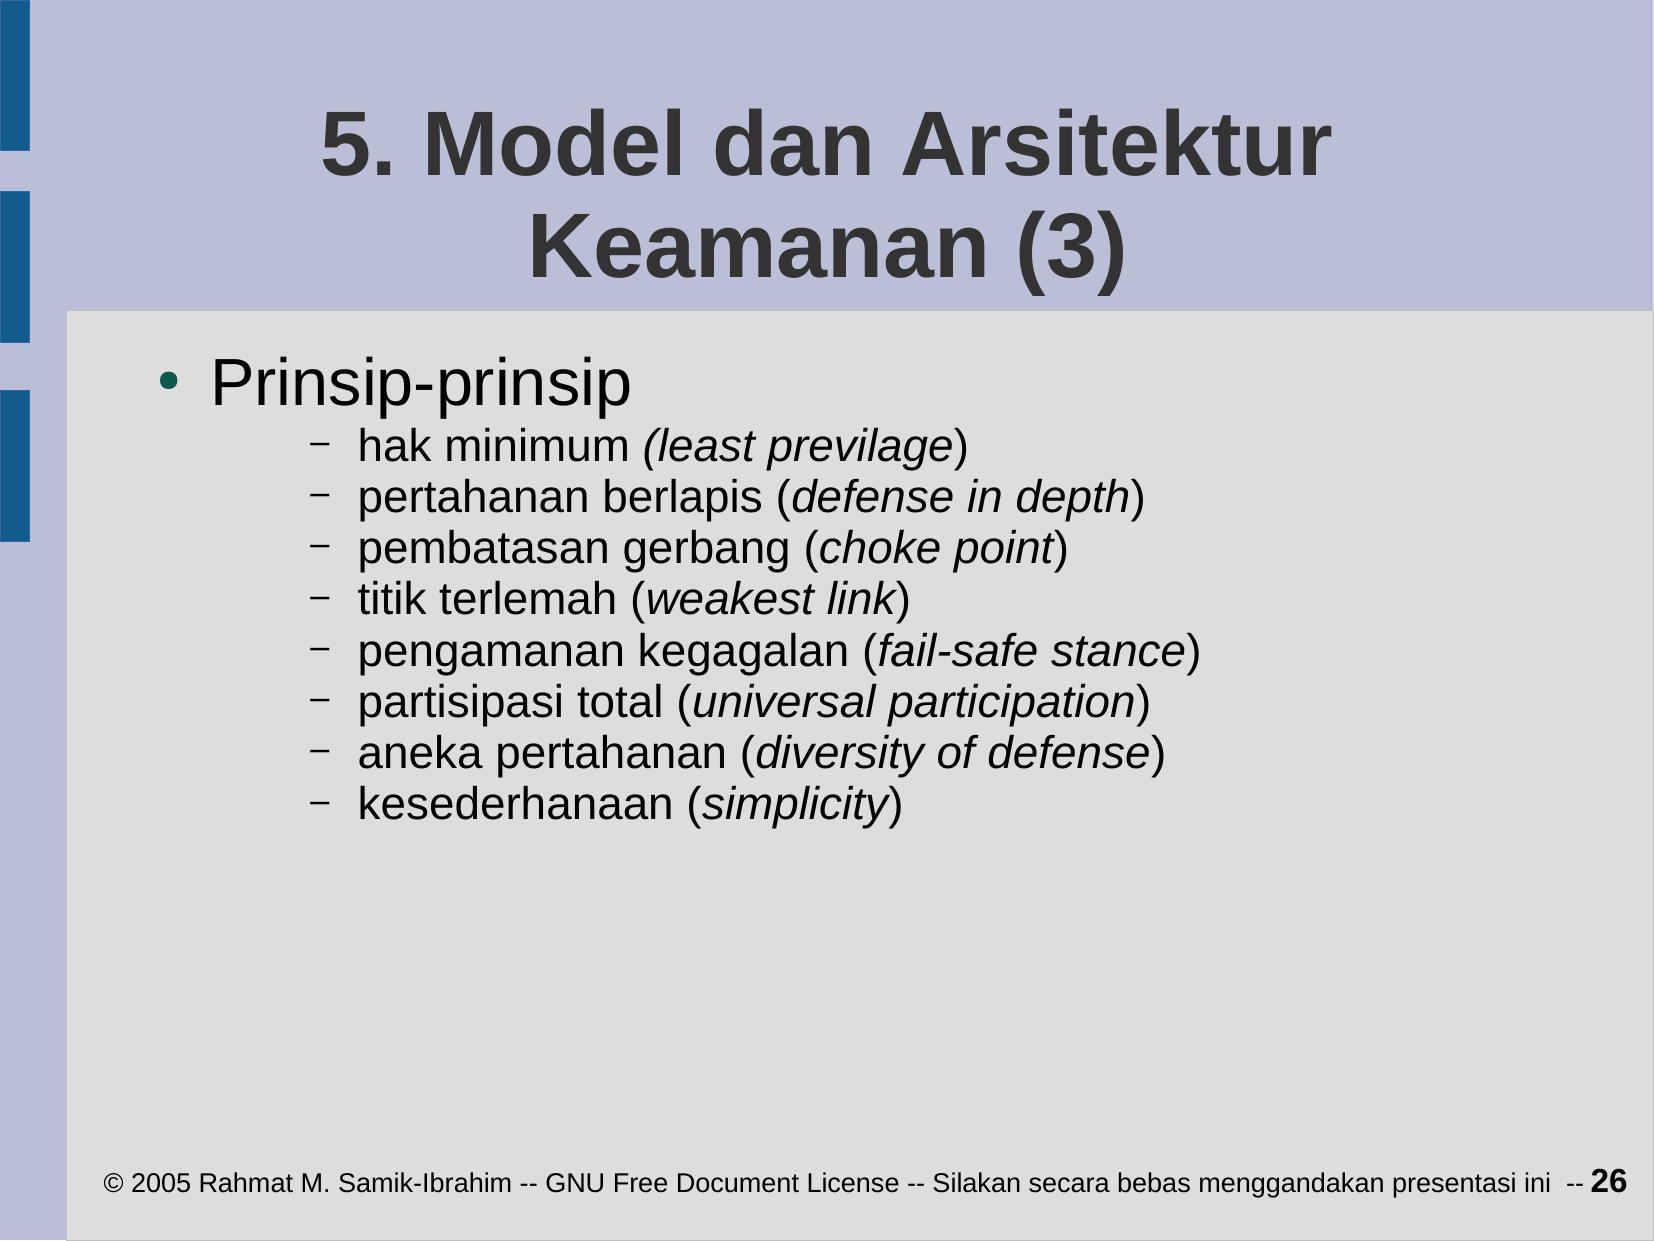

# 5. Model dan Arsitektur Keamanan (3)
Prinsip-prinsip
hak minimum (least previlage)
pertahanan berlapis (defense in depth)
pembatasan gerbang (choke point)
titik terlemah (weakest link)
pengamanan kegagalan (fail-safe stance)
partisipasi total (universal participation)
aneka pertahanan (diversity of defense)
kesederhanaan (simplicity)